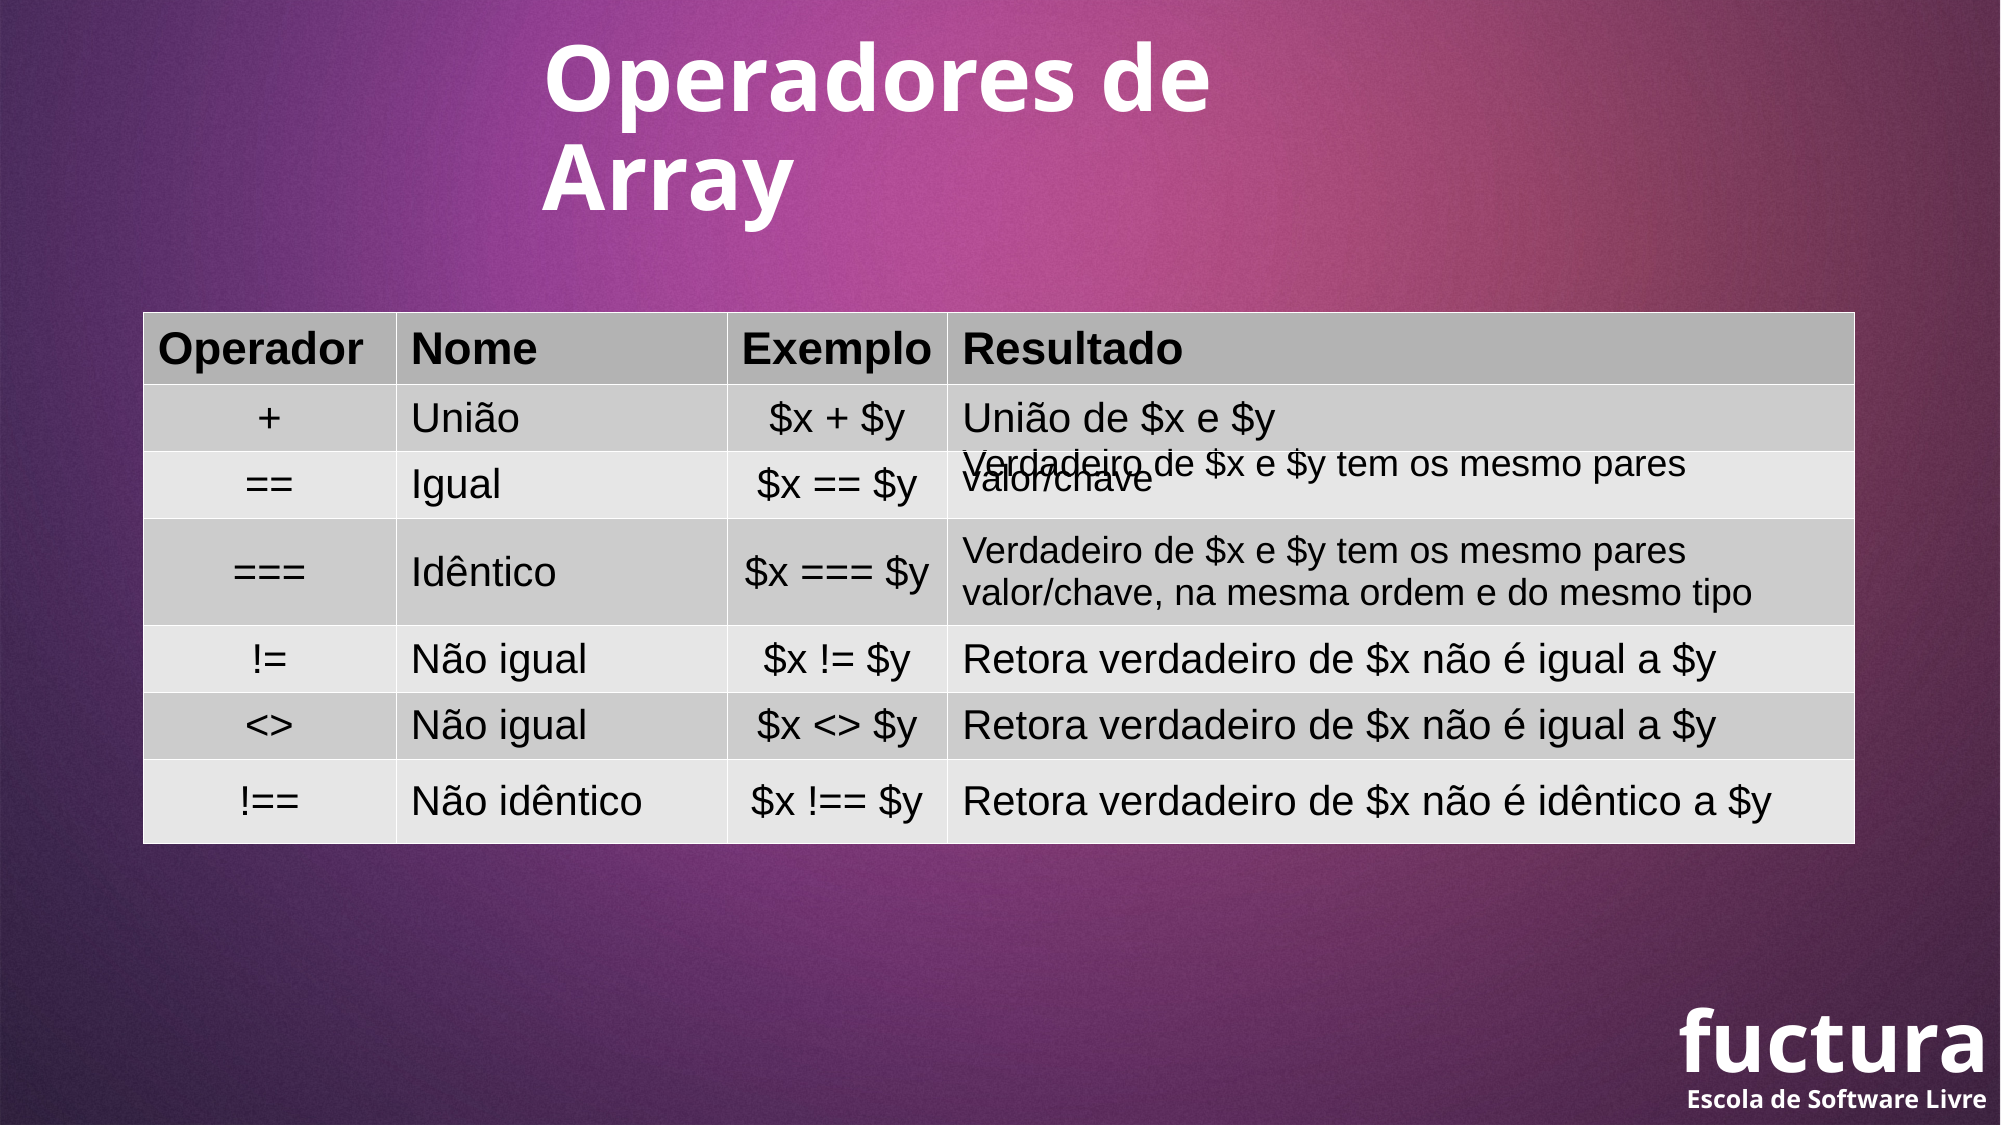

Operadores de Array
| Operador | Nome | Exemplo | Resultado |
| --- | --- | --- | --- |
| + | União | $x + $y | União de $x e $y |
| == | Igual | $x == $y | Verdadeiro de $x e $y tem os mesmo pares valor/chave |
| === | Idêntico | $x === $y | Verdadeiro de $x e $y tem os mesmo pares valor/chave, na mesma ordem e do mesmo tipo |
| != | Não igual | $x != $y | Retora verdadeiro de $x não é igual a $y |
| <> | Não igual | $x <> $y | Retora verdadeiro de $x não é igual a $y |
| !== | Não idêntico | $x !== $y | Retora verdadeiro de $x não é idêntico a $y |
fuctura
Escola de Software Livre